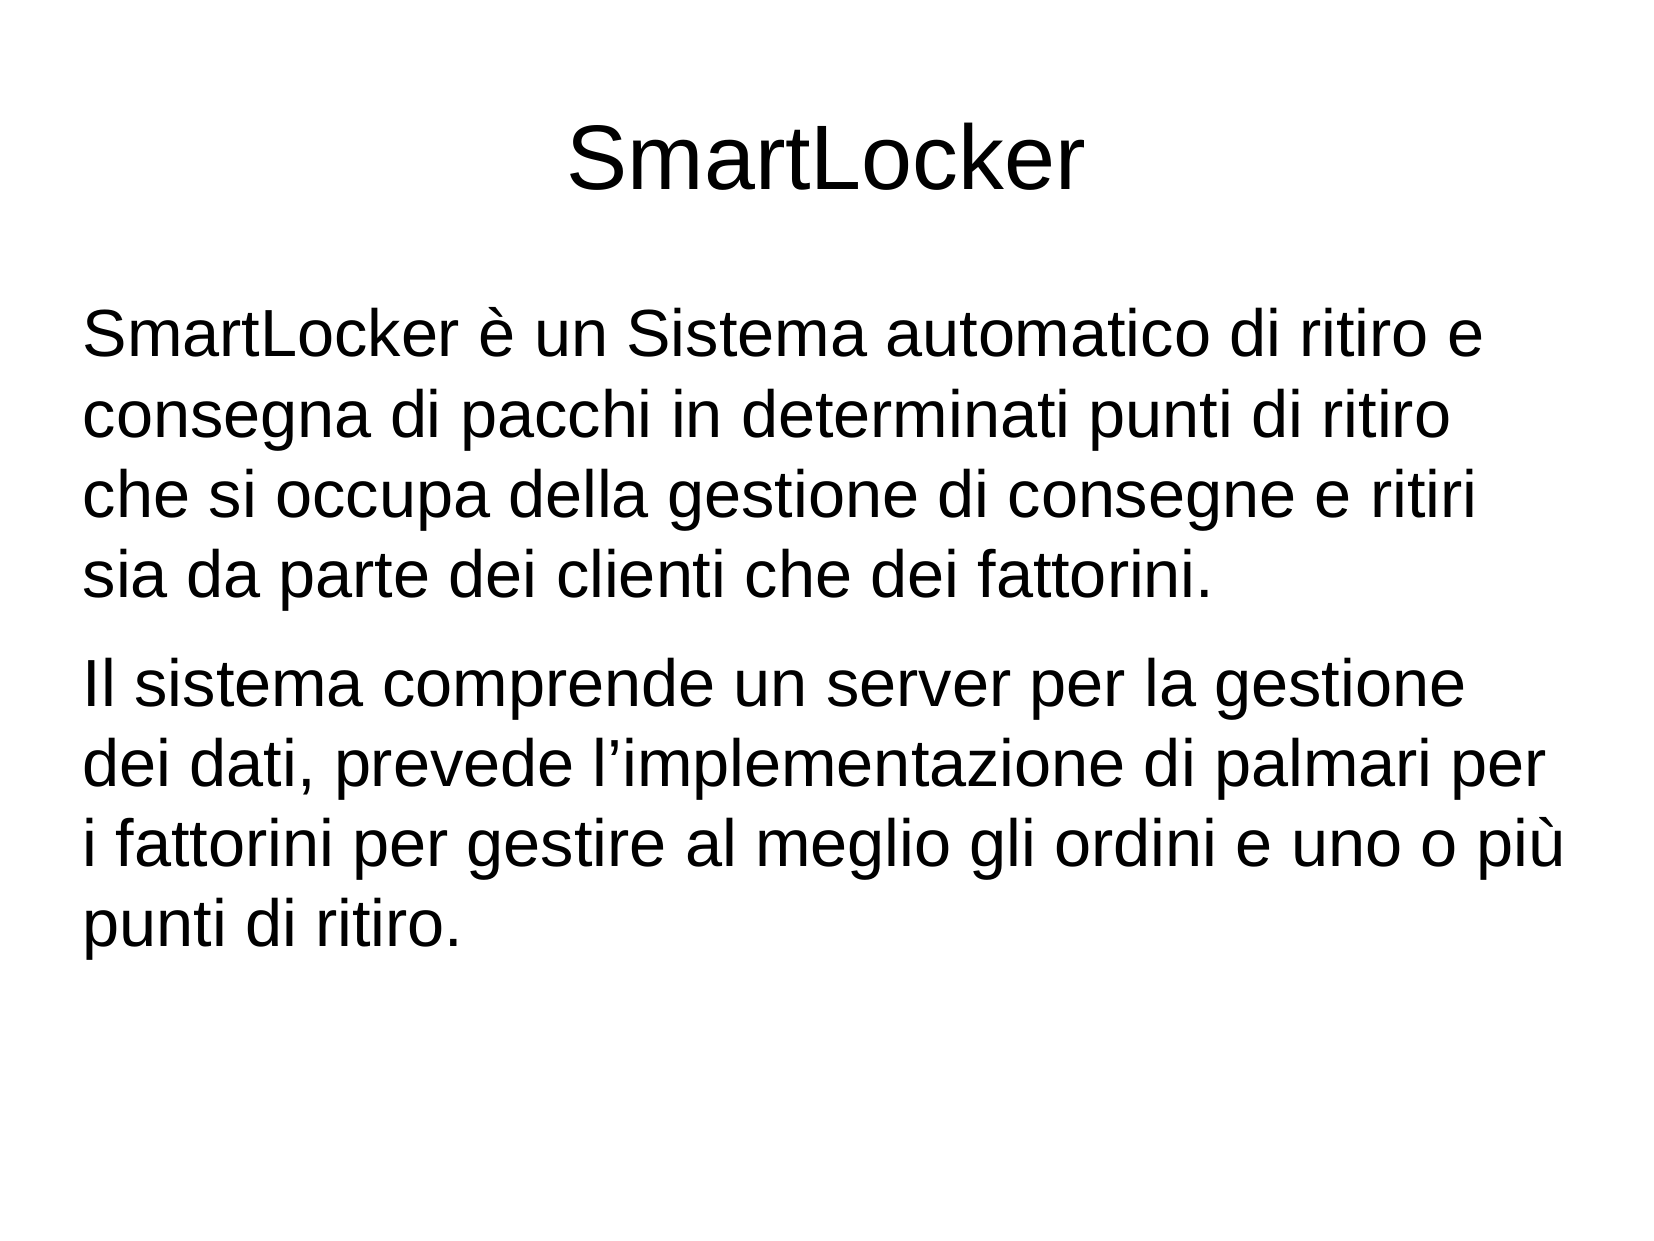

# SmartLocker
SmartLocker è un Sistema automatico di ritiro e consegna di pacchi in determinati punti di ritiro che si occupa della gestione di consegne e ritiri sia da parte dei clienti che dei fattorini.
Il sistema comprende un server per la gestione dei dati, prevede l’implementazione di palmari per i fattorini per gestire al meglio gli ordini e uno o più punti di ritiro.